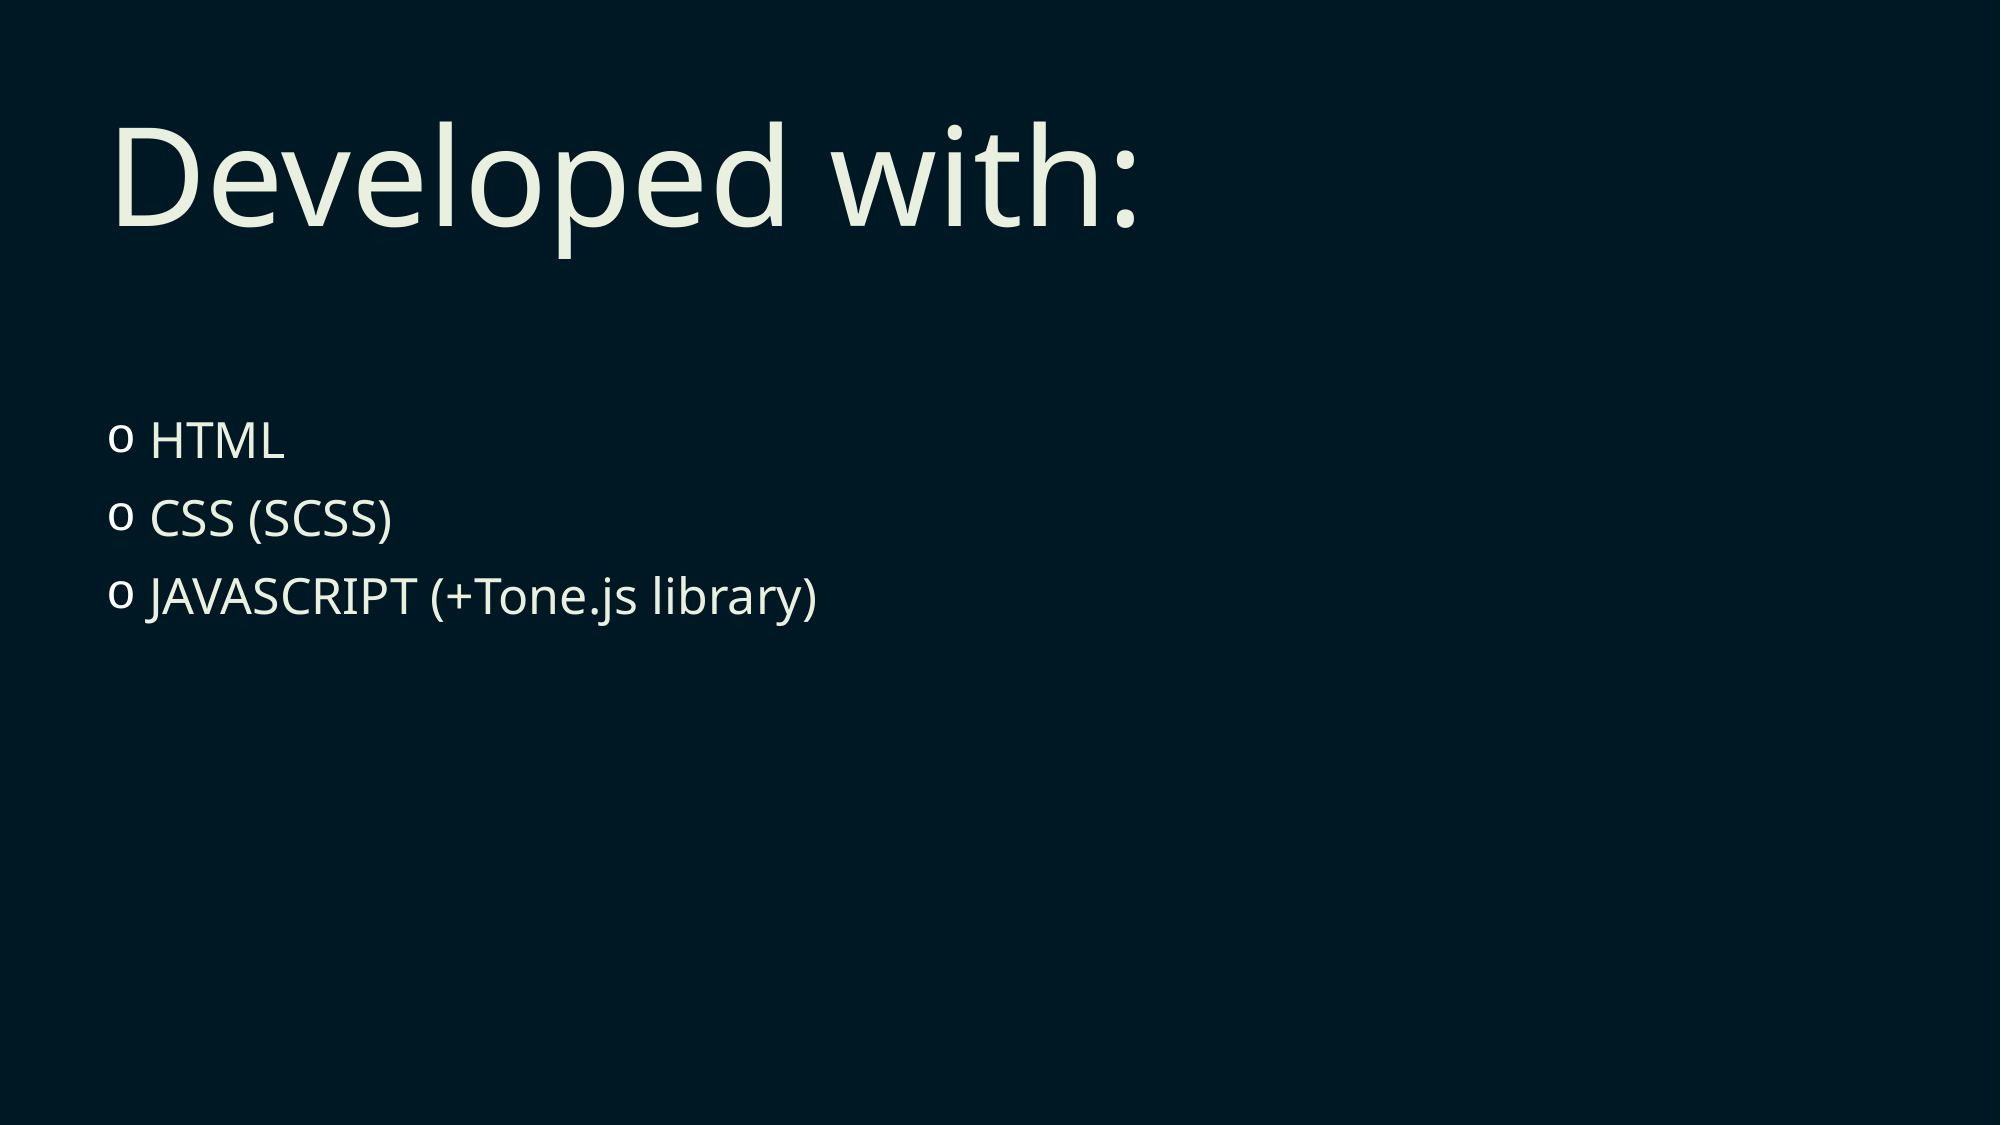

Developed with:
 HTML
 CSS (SCSS)
 JAVASCRIPT (+Tone.js library)